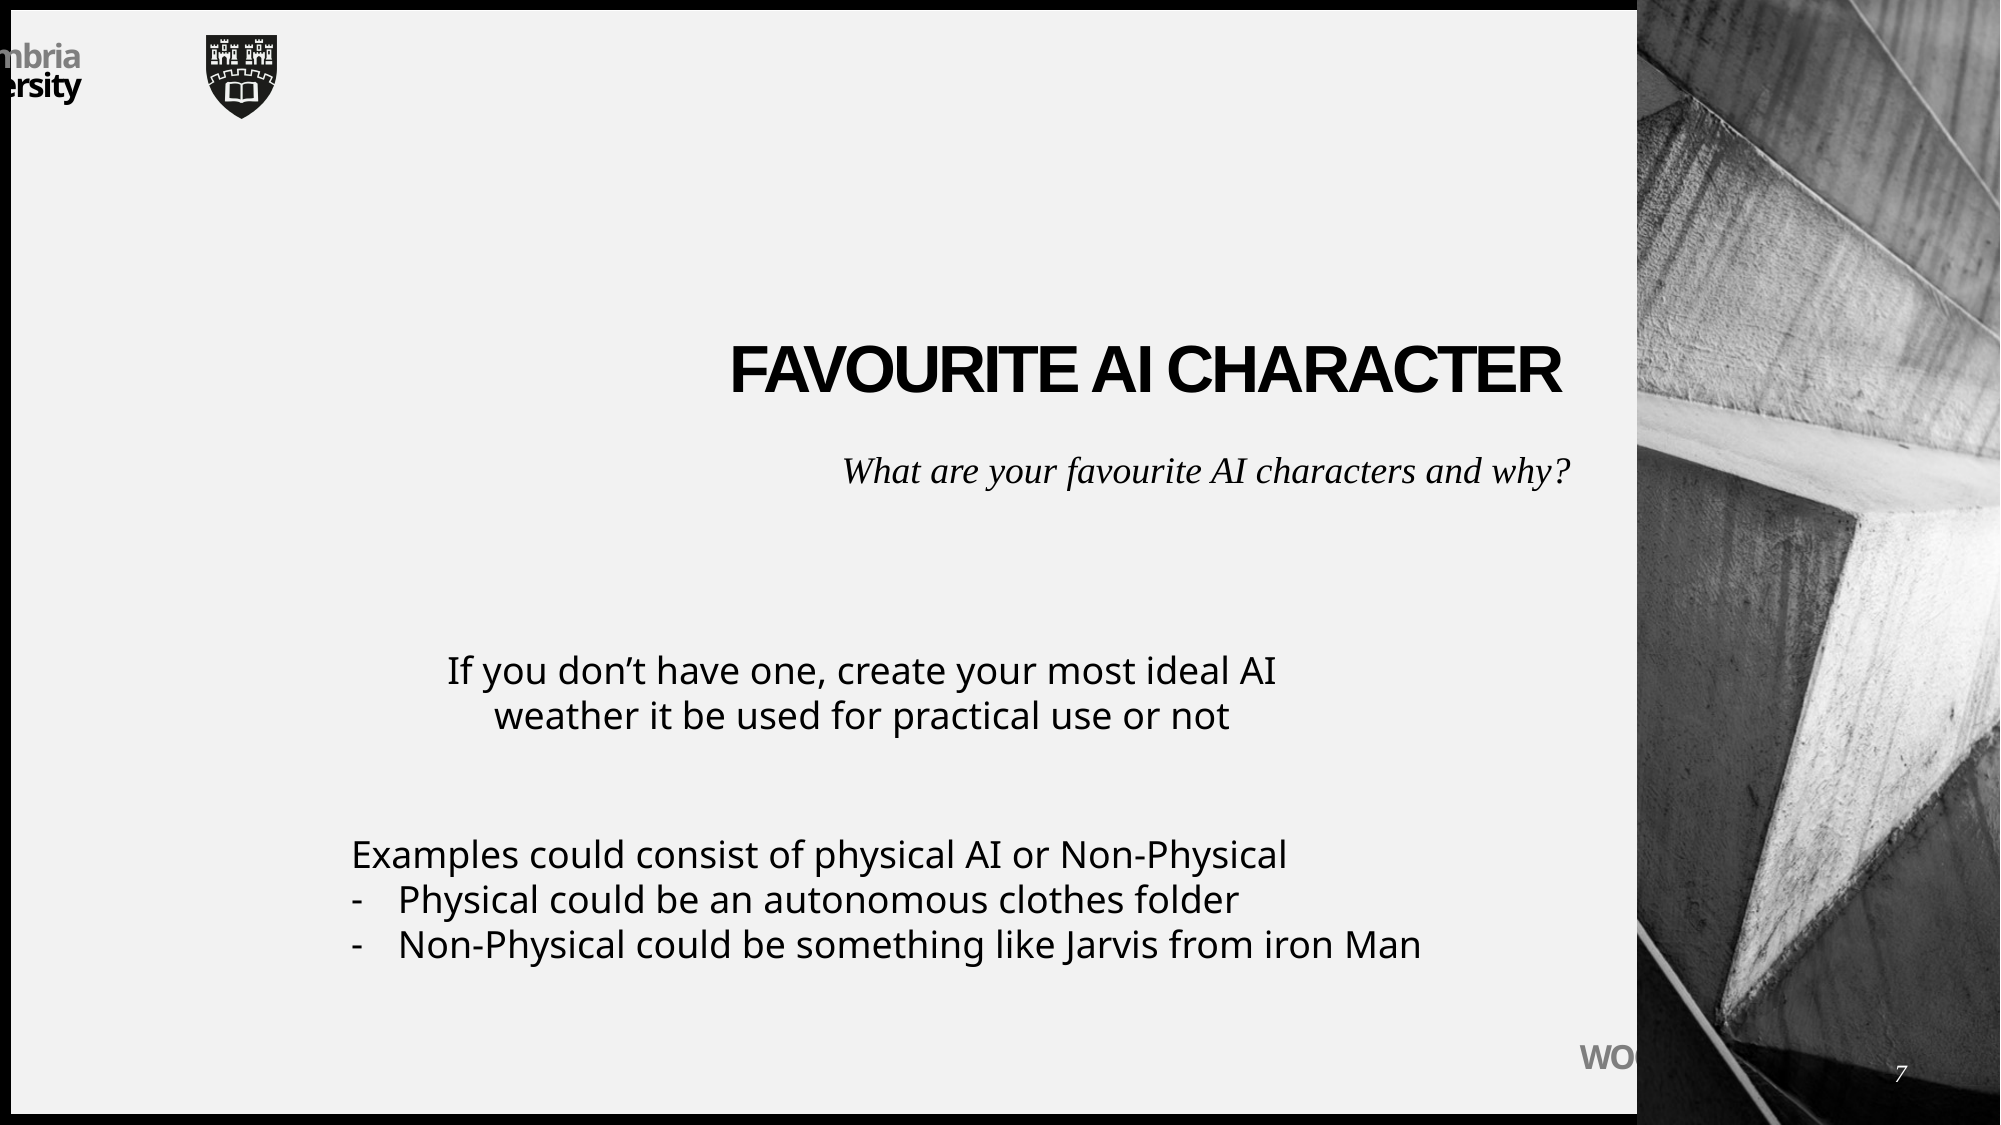

Northumbria
University
# Favourite AI Character
What are your favourite AI characters and why?
If you don’t have one, create your most ideal AI weather it be used for practical use or not
Examples could consist of physical AI or Non-Physical
Physical could be an autonomous clothes folder
Non-Physical could be something like Jarvis from iron Man